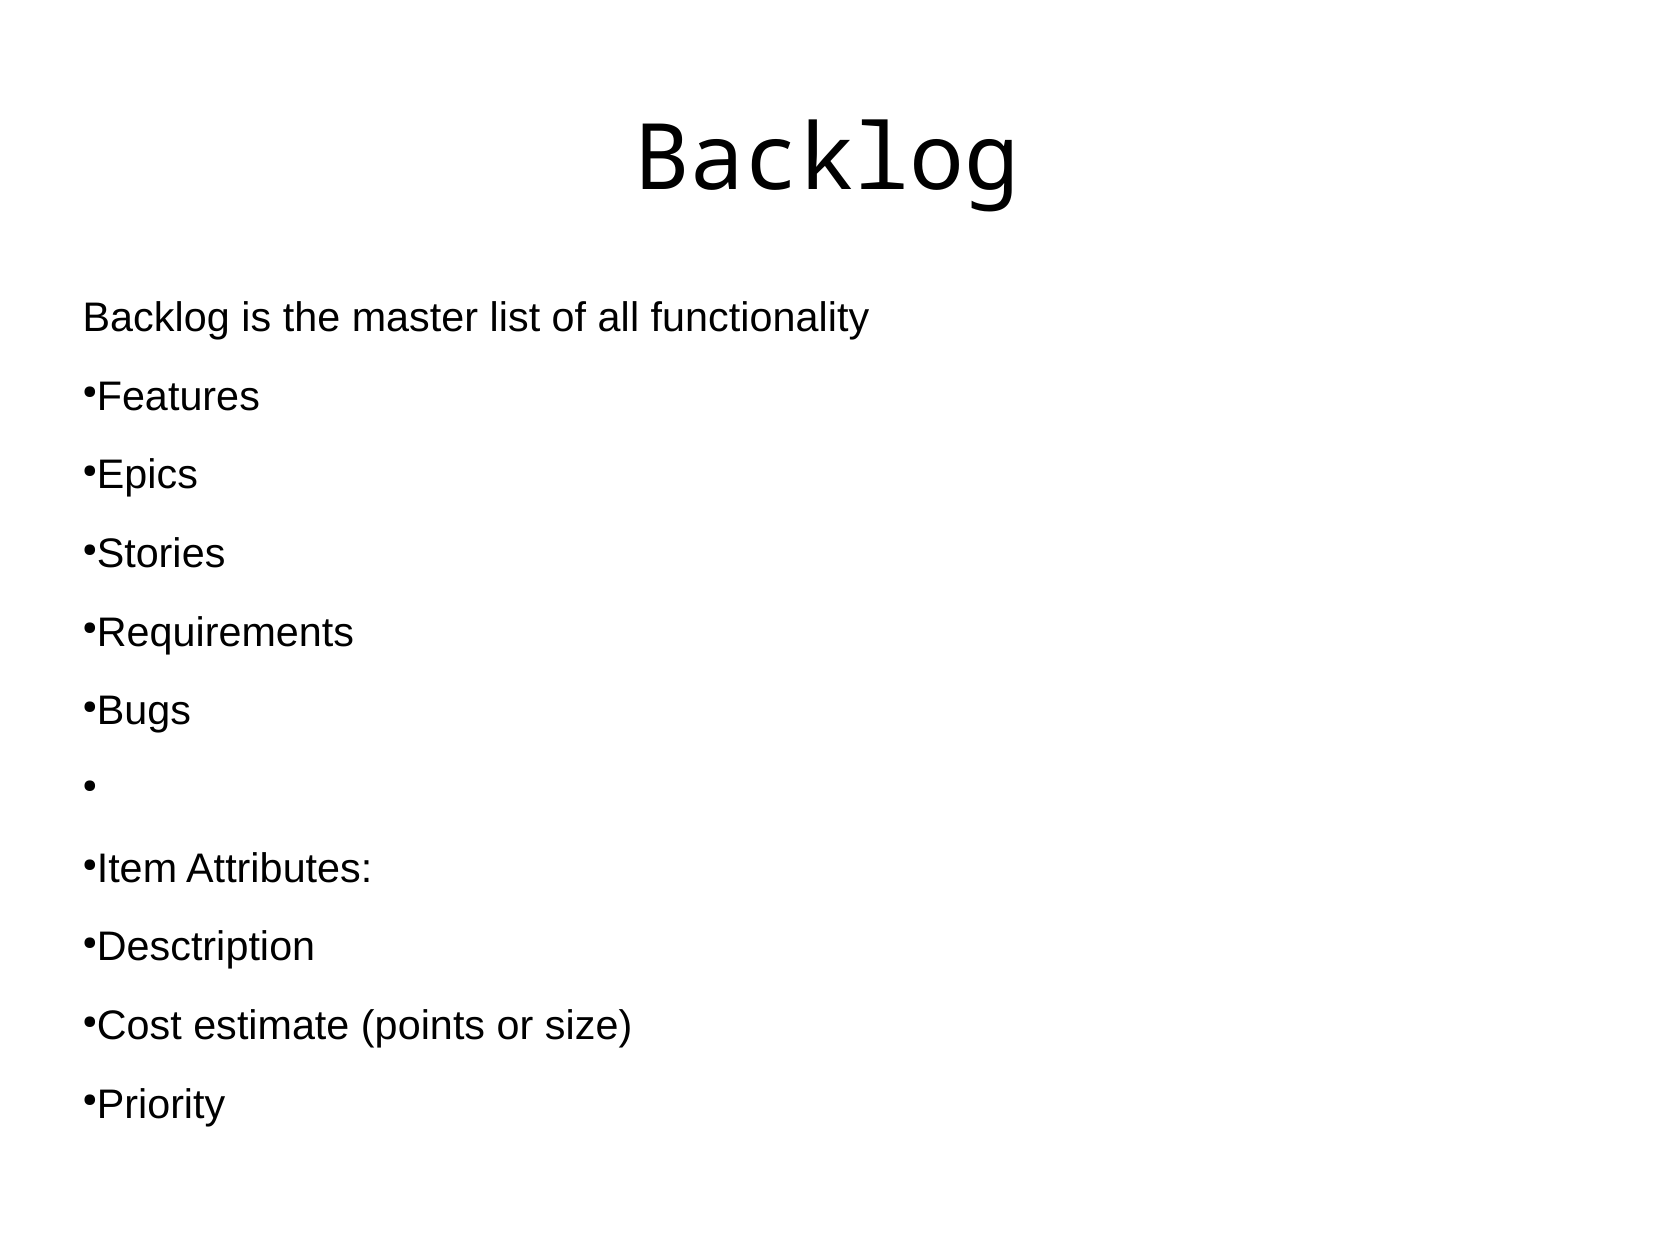

# Backlog
Backlog is the master list of all functionality
Features
Epics
Stories
Requirements
Bugs
Item Attributes:
Desctription
Cost estimate (points or size)
Priority